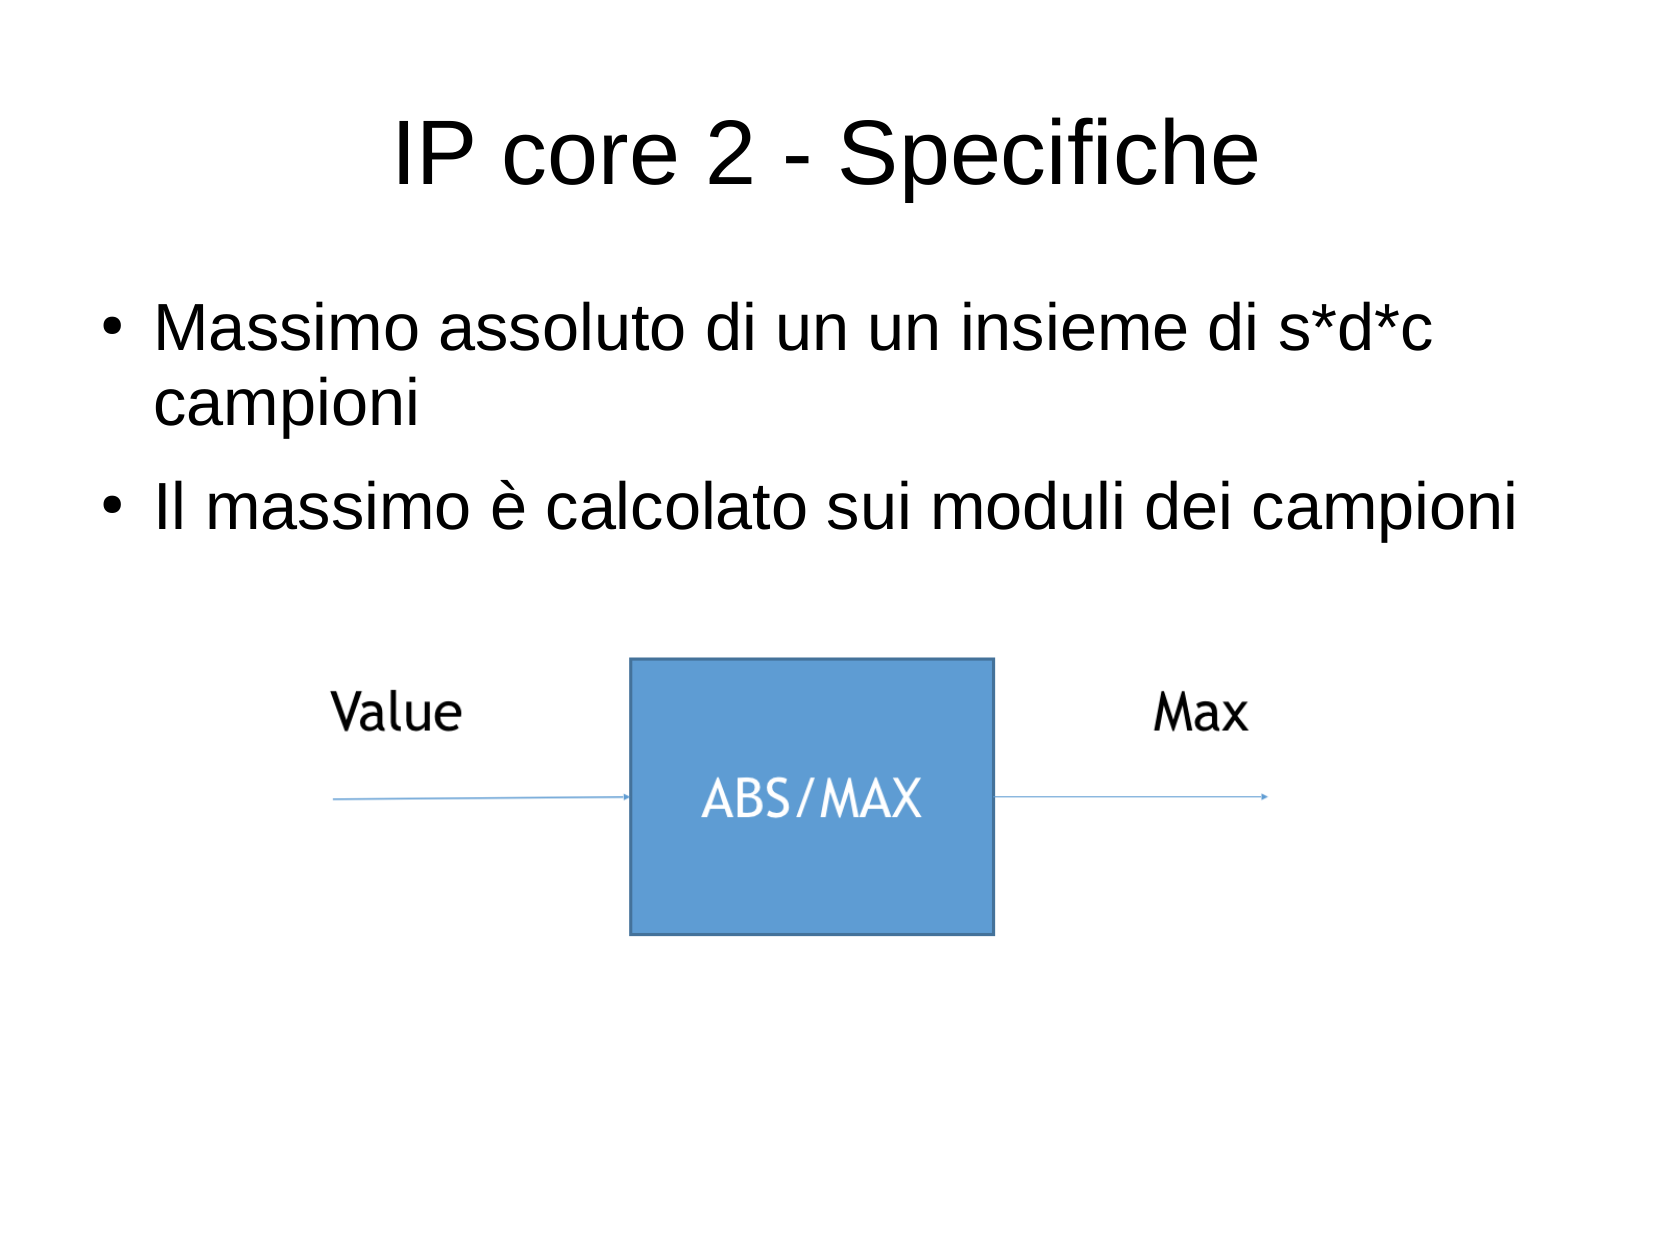

# IP core 2 - Specifiche
Massimo assoluto di un un insieme di s*d*c campioni
Il massimo è calcolato sui moduli dei campioni